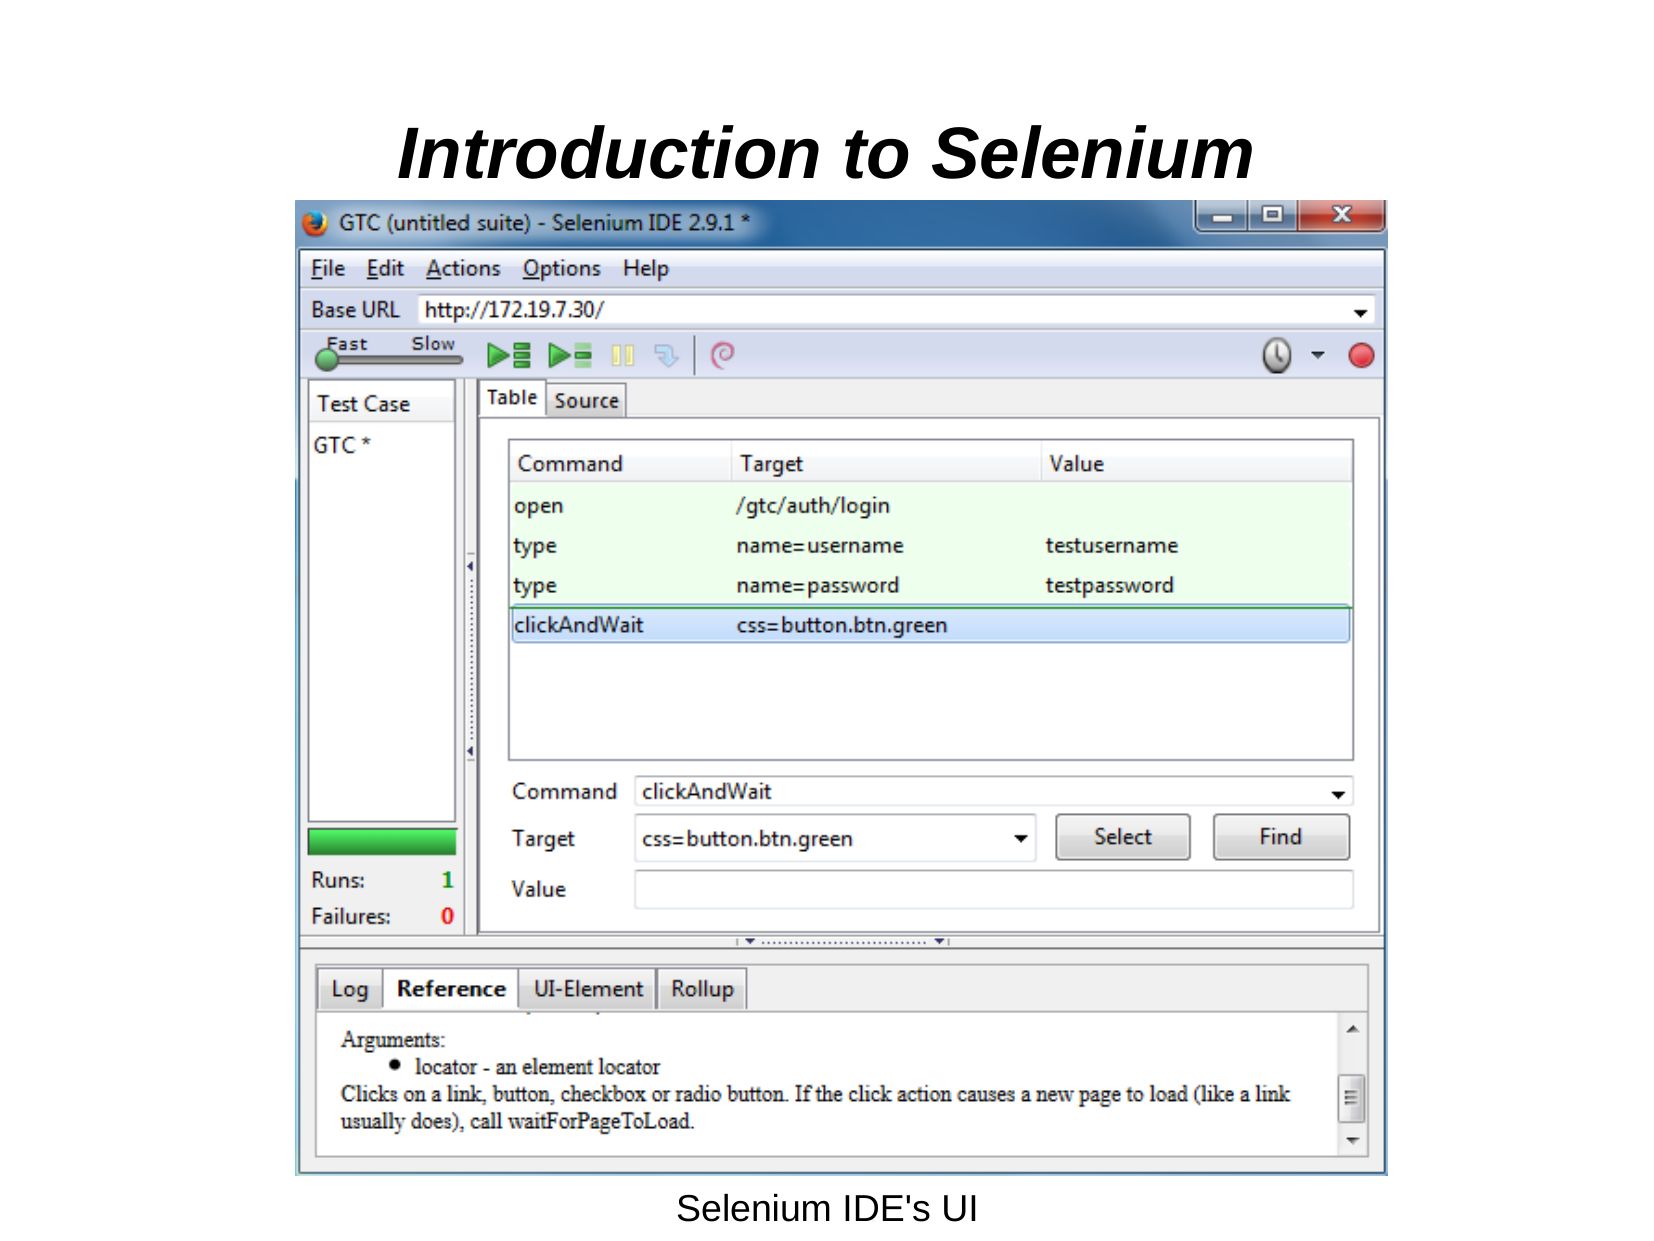

# Introduction to Selenium
Selenium IDE's UI